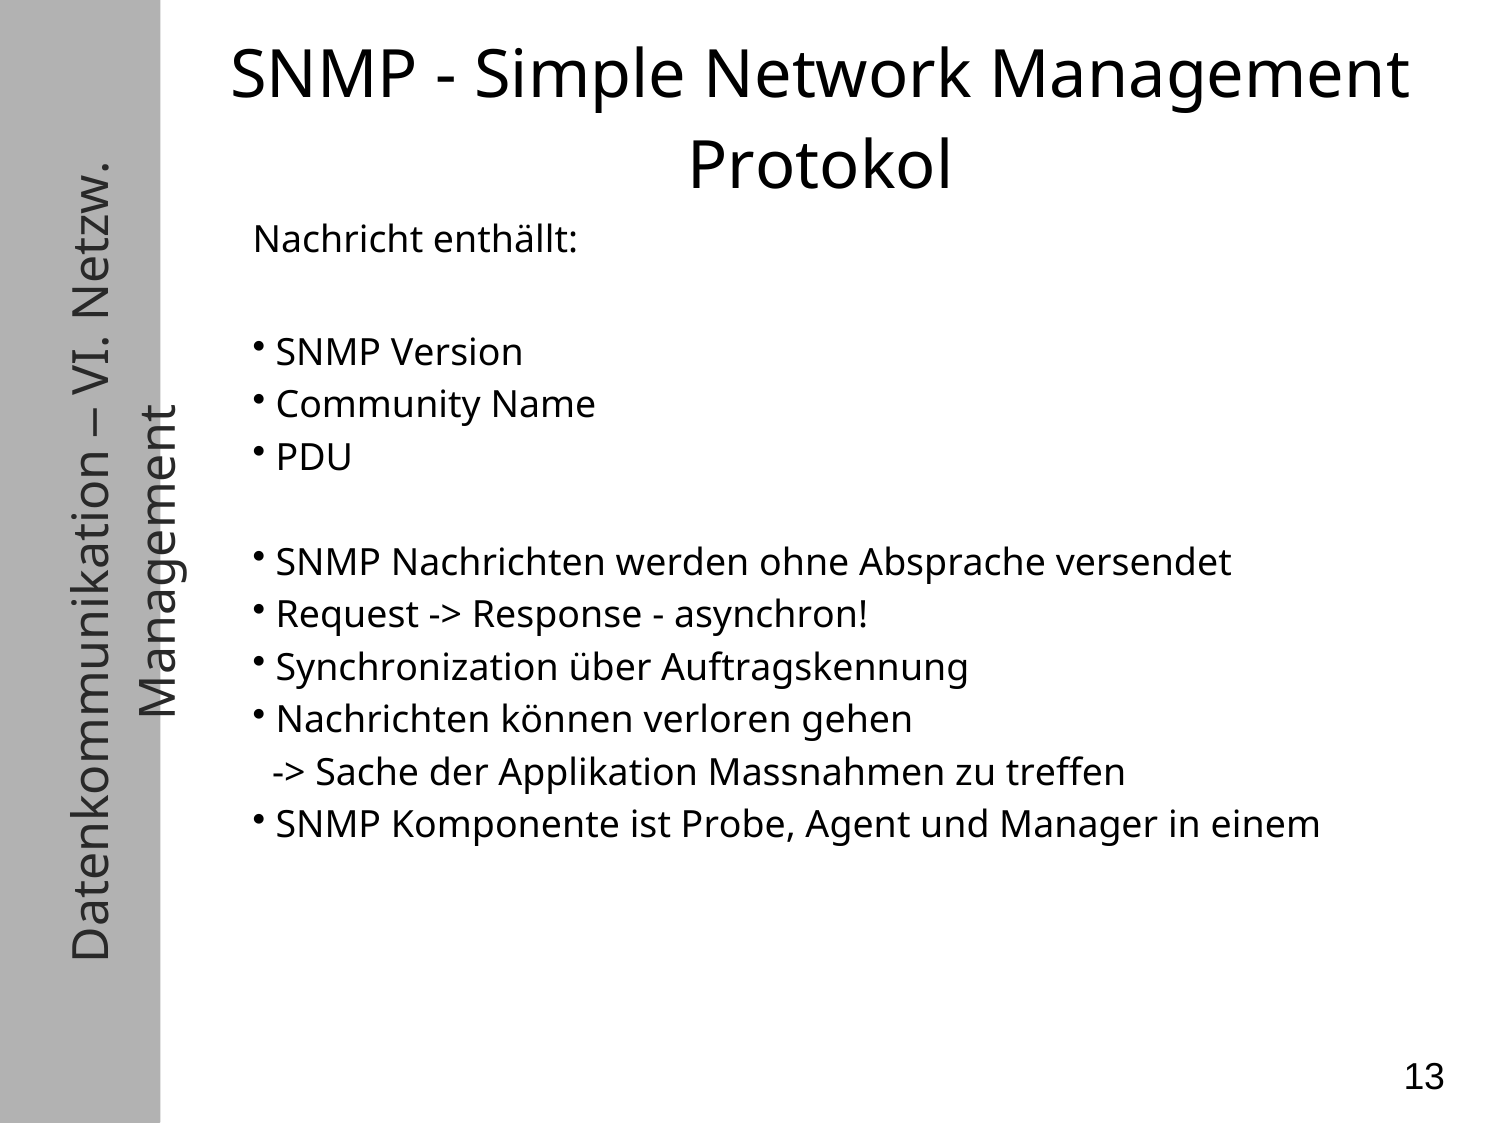

SNMP - Simple Network Management
Protokol
Nachricht enthällt:
 SNMP Version
 Community Name
 PDU
 SNMP Nachrichten werden ohne Absprache versendet
 Request -> Response - asynchron!
 Synchronization über Auftragskennung
 Nachrichten können verloren gehen
 -> Sache der Applikation Massnahmen zu treffen
 SNMP Komponente ist Probe, Agent und Manager in einem
Datenkommunikation – VI. Netzw. Management